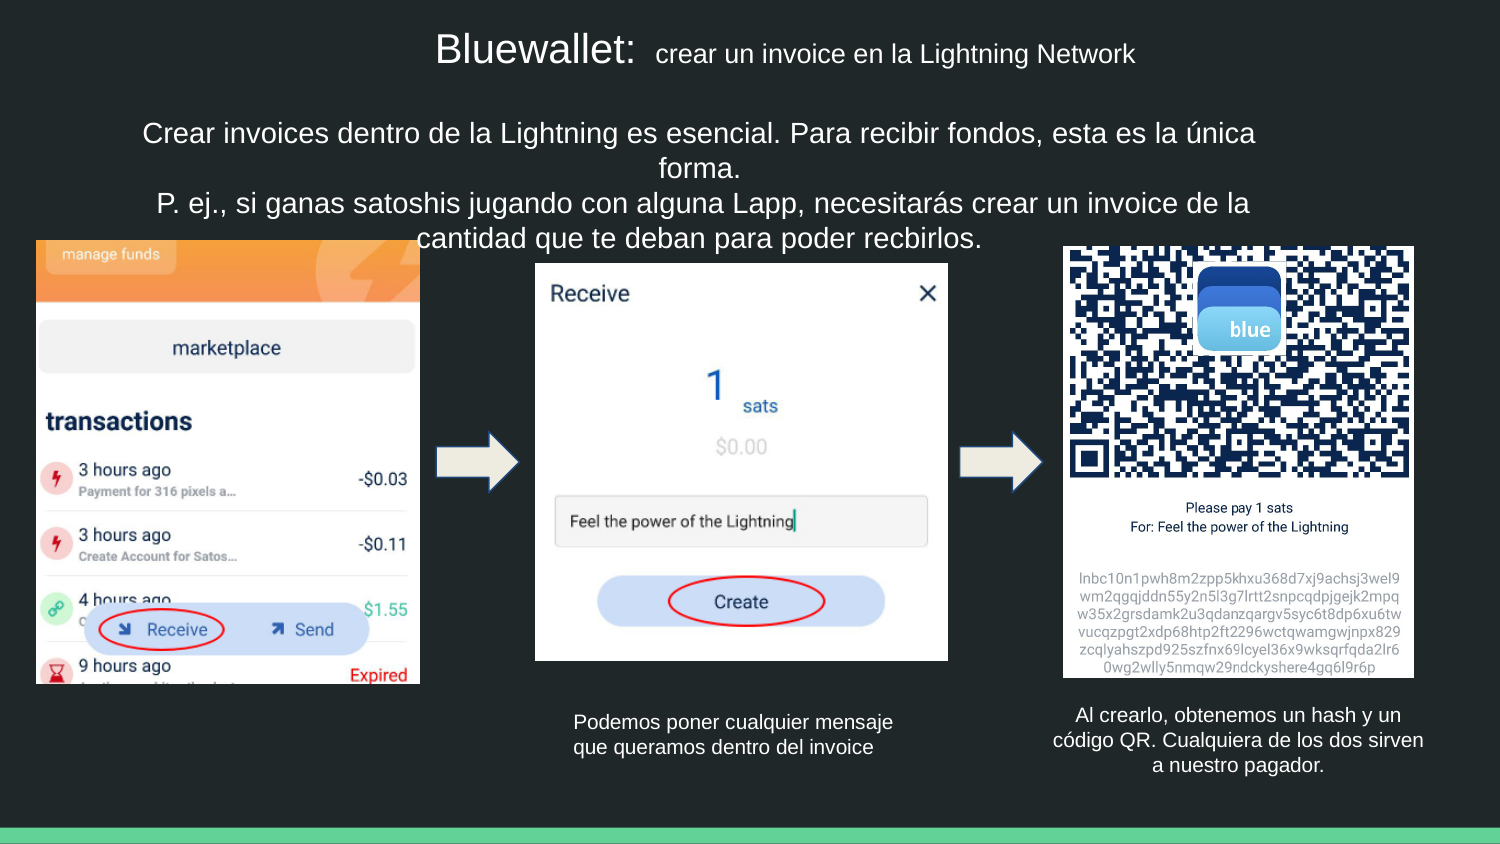

Bluewallet: crear un invoice en la Lightning Network
Crear invoices dentro de la Lightning es esencial. Para recibir fondos, esta es la única forma.
 P. ej., si ganas satoshis jugando con alguna Lapp, necesitarás crear un invoice de la cantidad que te deban para poder recbirlos.
Al crearlo, obtenemos un hash y un código QR. Cualquiera de los dos sirven a nuestro pagador.
Podemos poner cualquier mensaje que queramos dentro del invoice